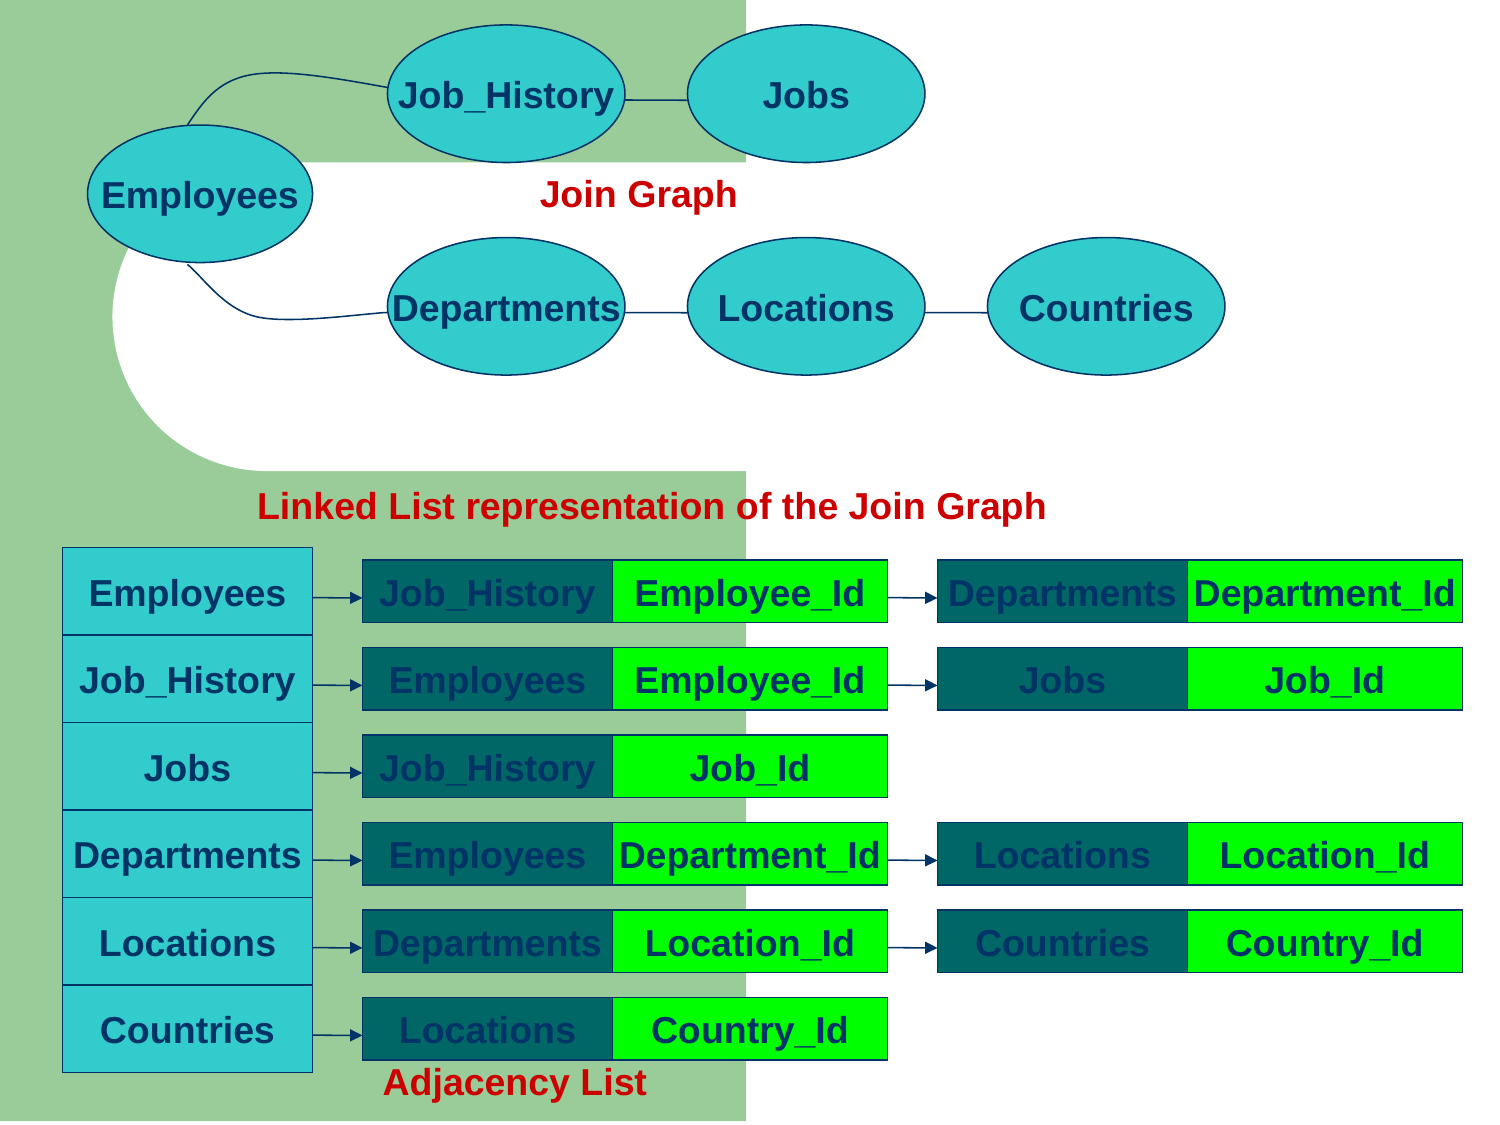

Job_History
Jobs
Employees
Join Graph
Departments
Locations
Countries
Linked List representation of the Join Graph
Employees
Job_History
Employee_Id
Departments
Department_Id
Job_History
Employees
Employee_Id
Jobs
Job_Id
Jobs
Job_History
Job_Id
Departments
Employees
Department_Id
Locations
Location_Id
Locations
Departments
Location_Id
Countries
Country_Id
Countries
Locations
Country_Id
Adjacency List